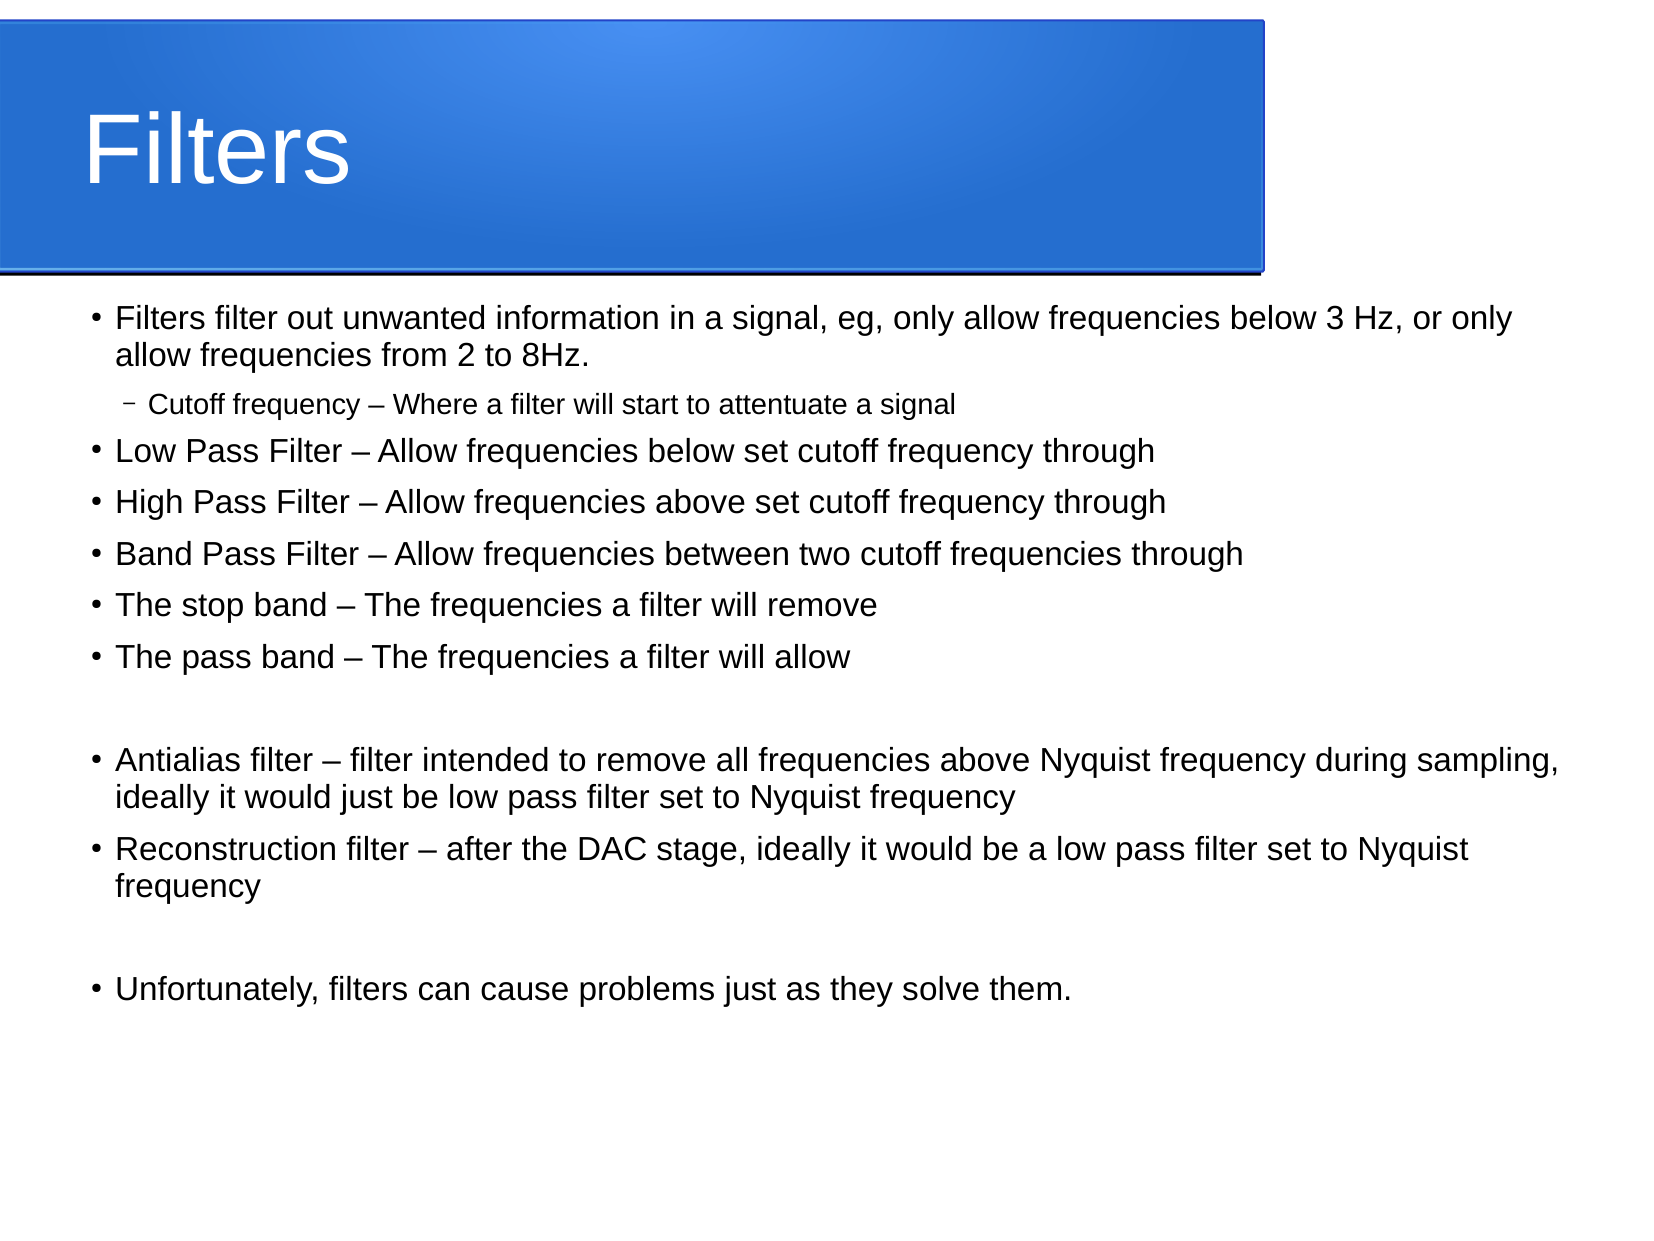

# Filters
Filters filter out unwanted information in a signal, eg, only allow frequencies below 3 Hz, or only allow frequencies from 2 to 8Hz.
Cutoff frequency – Where a filter will start to attentuate a signal
Low Pass Filter – Allow frequencies below set cutoff frequency through
High Pass Filter – Allow frequencies above set cutoff frequency through
Band Pass Filter – Allow frequencies between two cutoff frequencies through
The stop band – The frequencies a filter will remove
The pass band – The frequencies a filter will allow
Antialias filter – filter intended to remove all frequencies above Nyquist frequency during sampling, ideally it would just be low pass filter set to Nyquist frequency
Reconstruction filter – after the DAC stage, ideally it would be a low pass filter set to Nyquist frequency
Unfortunately, filters can cause problems just as they solve them.